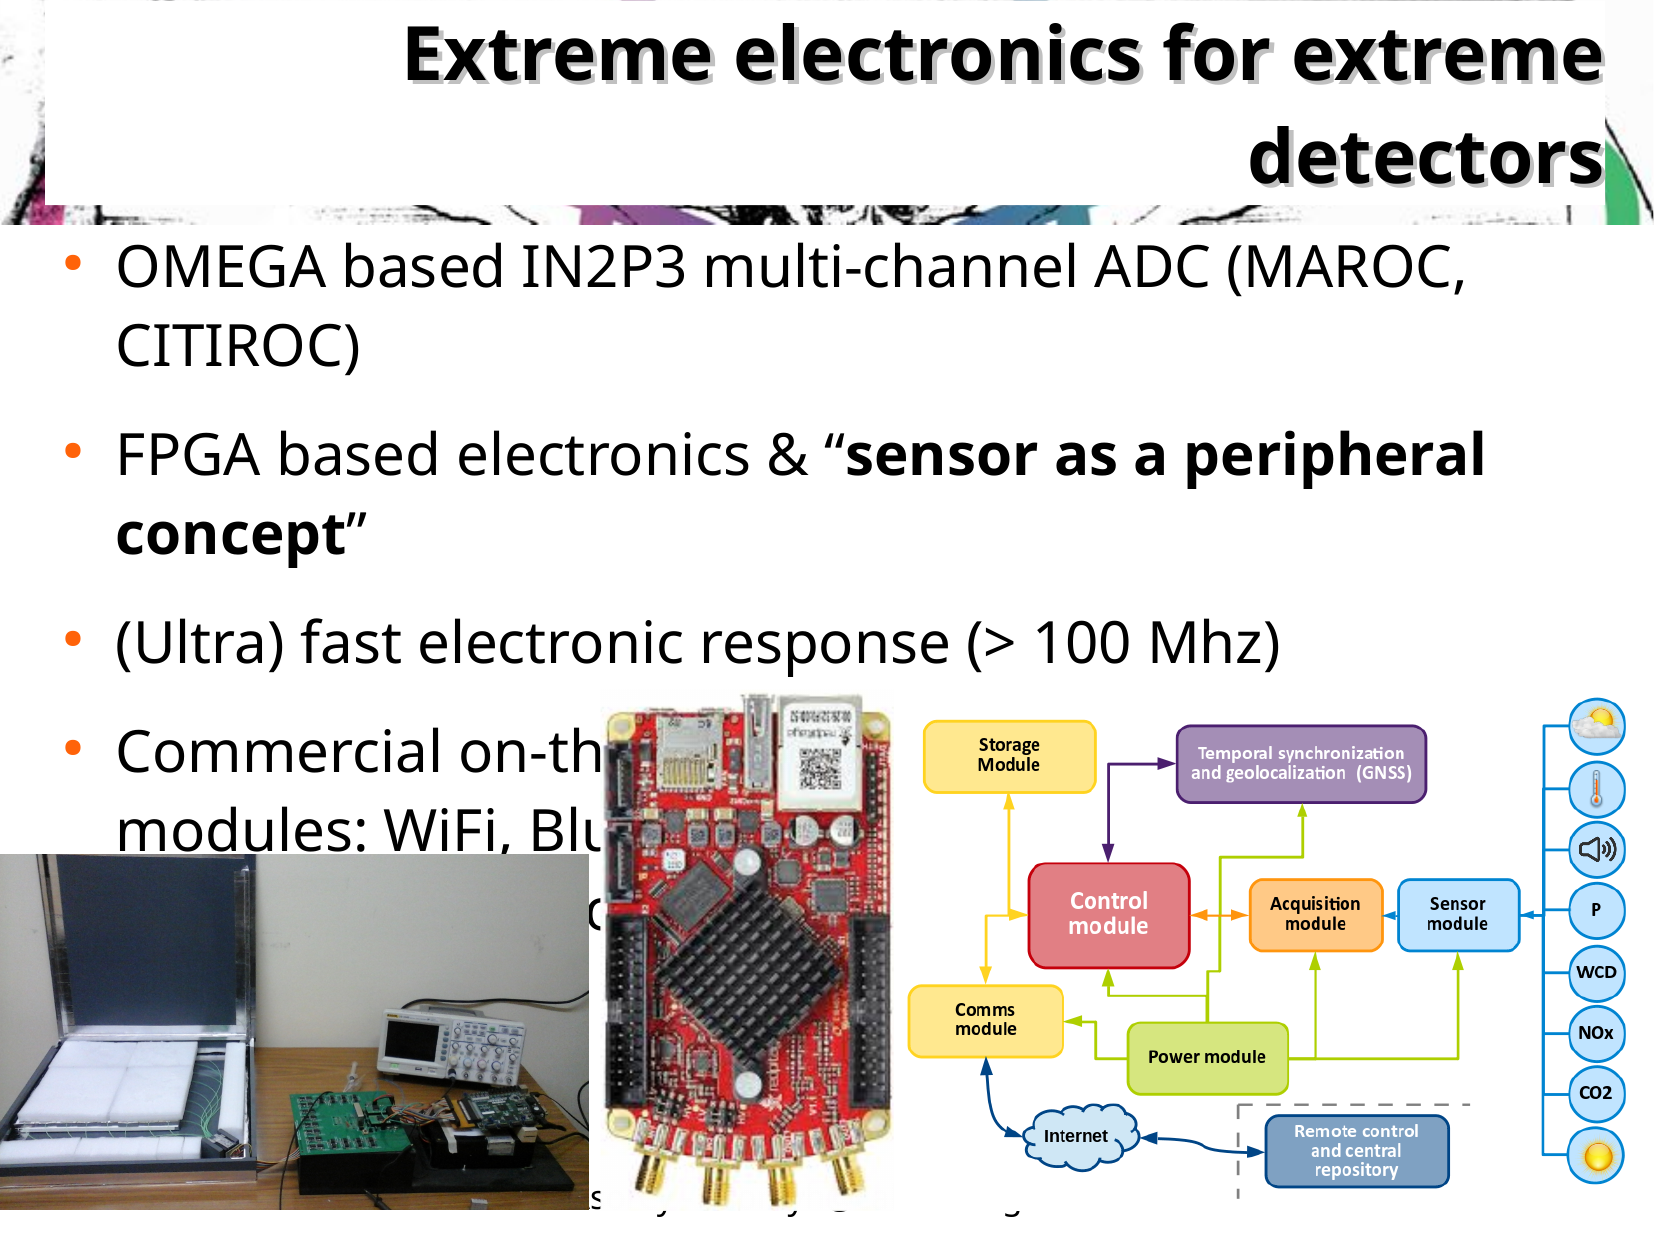

# Extreme electronics for extreme detectors
OMEGA based IN2P3 multi-channel ADC (MAROC, CITIROC)
FPGA based electronics & “sensor as a peripheral concept”
(Ultra) fast electronic response (> 100 Mhz)
Commercial on-the-shelves adquisition and control modules: WiFi, Bluetooth, Linux, C++ & Python, low cost, low power consumtion
24/Oct/2016
H. Asorey - asoreyh@cab.cnea.gov.ar
64